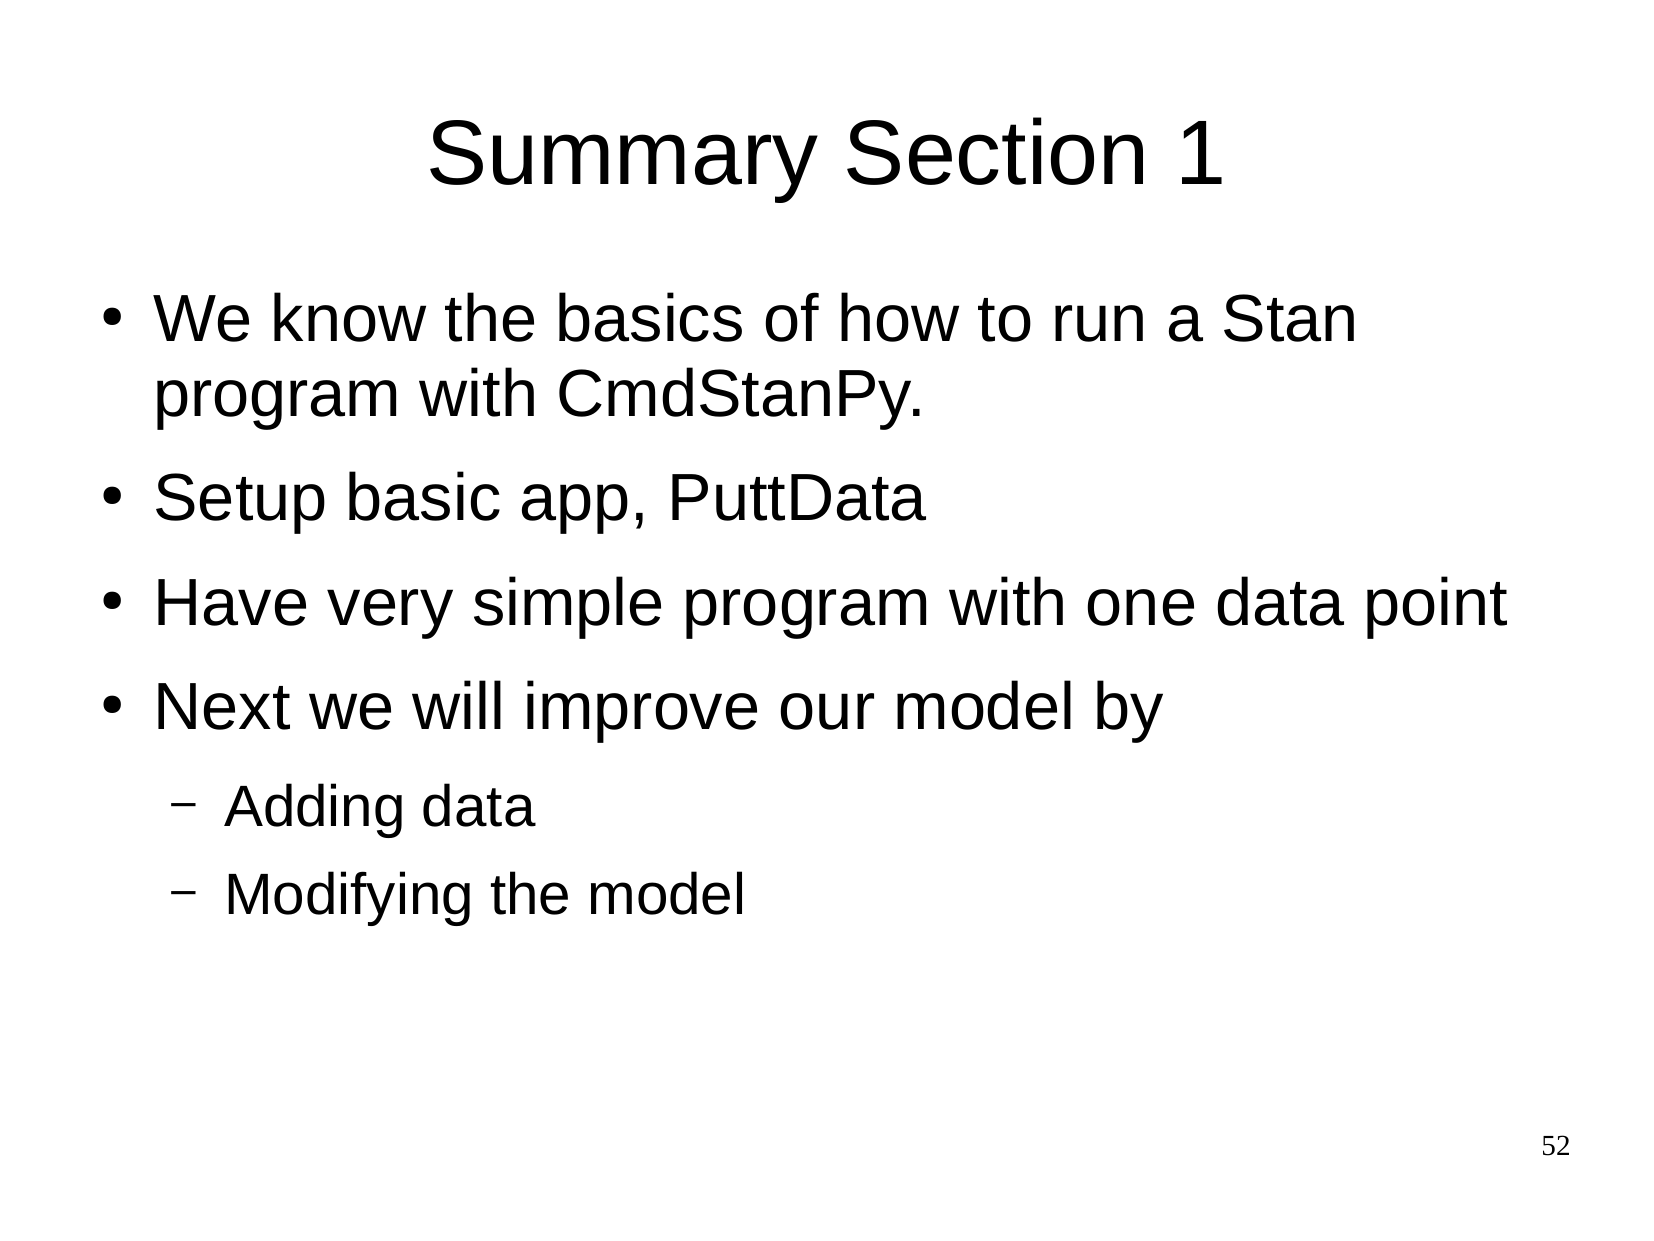

# Summary Section 1
We know the basics of how to run a Stan program with CmdStanPy.
Setup basic app, PuttData
Have very simple program with one data point
Next we will improve our model by
Adding data
Modifying the model
52